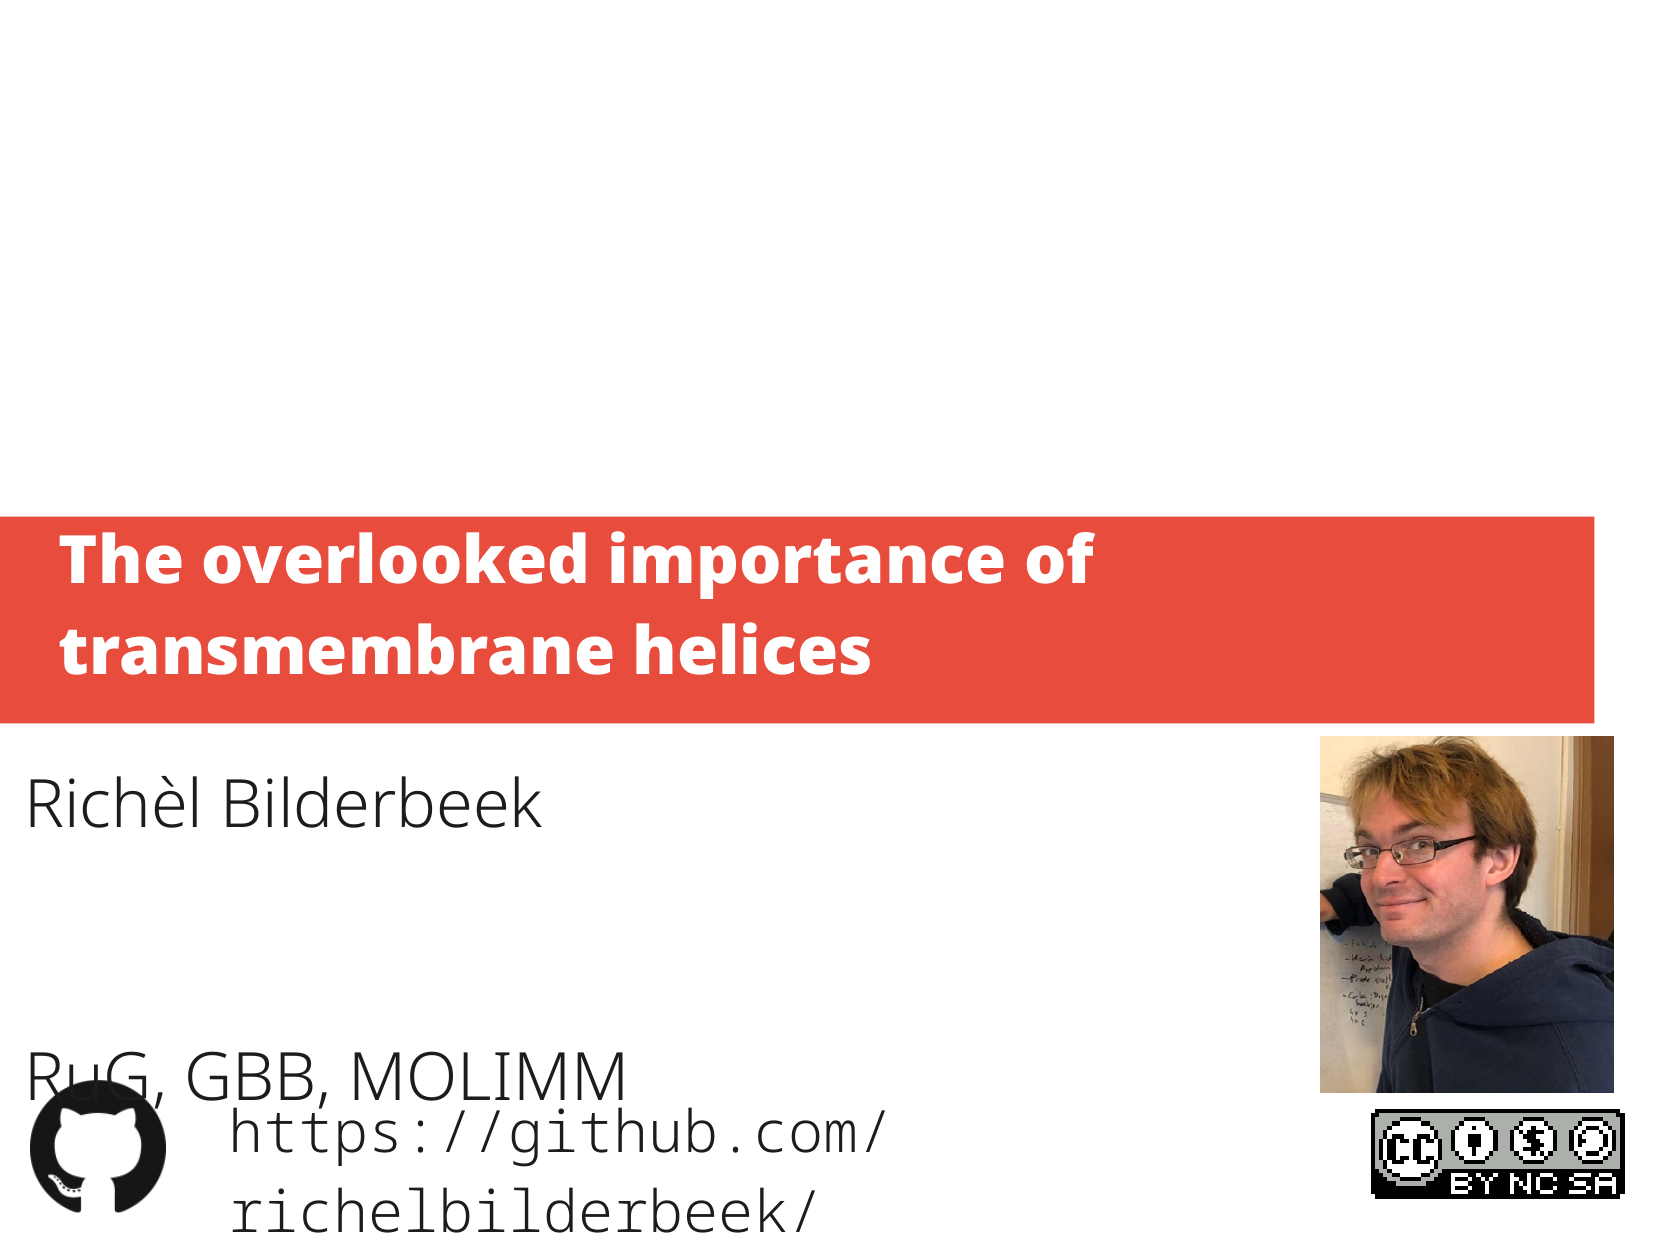

# The overlooked importance of transmembrane helices
Richèl Bilderbeek
RuG, GBB, MOLIMM
https://github.com/richelbilderbeek/
 tece_presentation_20210310